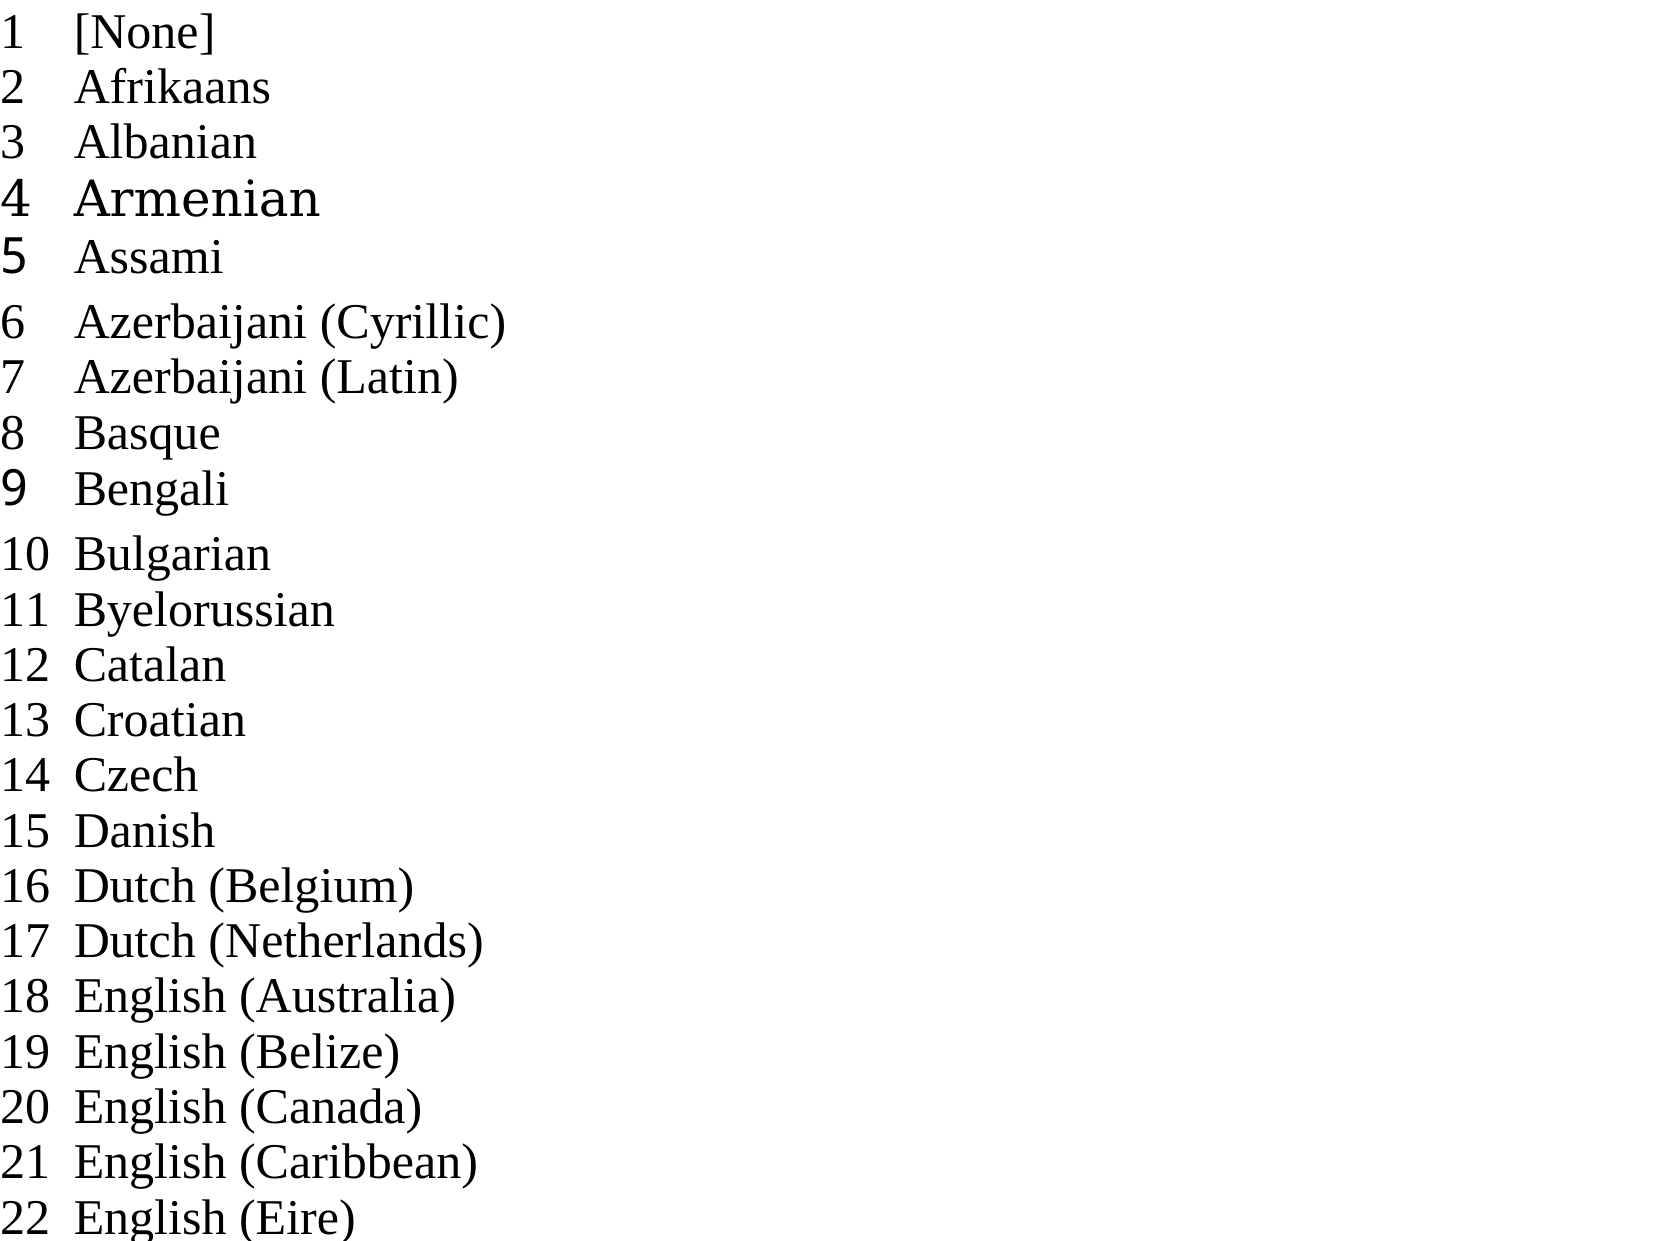

142 8 49
1	[None]
2	Afrikaans
3	Albanian
4	Armenian
5	Assami
6	Azerbaijani (Cyrillic)
7	Azerbaijani (Latin)
8	Basque
9	Bengali
10	Bulgarian
11	Byelorussian
12	Catalan
13	Croatian
14	Czech
15	Danish
16	Dutch (Belgium)
17	Dutch (Netherlands)
18	English (Australia)
19	English (Belize)
20	English (Canada)
21	English (Caribbean)
22	English (Eire)
23	English (Jamaica)
24	English (New Zealand)
25	English (Philippines)
26	English (South Africa)
27	English (Trinidad)
28	English (UK)
29	English (USA)
30	English (Zimbabwe)
31	Esperanto
32	Estonian
33	Faroese
34	Farsi
35	Finnish
36	French (Belgium)
37	French (Canada)
38	French (France)
39	French (Luxembourg)
40	French (Monaco)
41	French (Switzerland)
42	German (Austria)
43	German (Germany)
44	German (Lichtenstein)
45	German (Luxembourg)
46	German (Switzerland)
47	Greek
48	Hungarian
49	Icelandic
50	Indonesian
51	Italian (Italy)
52	Italian (Switzerland)
53	Kashmiri (India)
54	Kashmiri (Kashmir)
55	Kazak
56	Kinyarwanda (Rwanda)
57	Konkani
58	Latin
59	Latvian
60	Lithuanian (classical)
61	Lithuanian (Lithuania)
62	Macedonian
63	Malay (Brunei Darusalam)
64	Malay (Malaysia)
65	Malayalam
66	Manipuri
67	Maori (New Zealand)
68	Nepali (India)
69	Nepali (Nepal)
70	Norwegian (Bokmål)
71	Norwegian (Nynorsk)
72	Oriya
73	Polish
74	Portuguese (Brazil)
75	Portuguese (Portugal)
76	Rhaeto-Romance
77	Romanian
78	Russian
79	Sanskrit
80	Serbian (Cyrillic)
81	Serbian (Latin)
82	Sindhi
83	Slovakian
84	Slovenian
85	Spanish (Argentina)
86	Spanish (Bolivia)
87	Spanish (Chile)
88	Spanish (Colombia)
89	Spanish (Costa Rica)
90	Spanish (Dom. Rep.)
91	Spanish (El Salvador)
92	Spanish (Equador)
93	Spanish (Guatemala)
94	Spanish (Honduras)
95	Spanish (Mexico)
96	Spanish (Modern)
97	Spanish (Nicaragua)
98	Spanish (Panama)
99	Spanish (Paraguay)
100	Spanish (Peru)
101	Spanish (Puerto Rico)
102	Spanish (Spain)
103	Spanish (Uruguay)
104	Spanish (Venezuela)
105	Swahili
106	Swedish (Finland)
107	Swedish (Sweden)
108	Tatar
109	Turkish
110	Ukrainian
111	Uzbek (Cyrillic)
112	Uzbek (Latin)
113	Welsh
1	[None]
2	Chinese
3	Chinese (Hong Kong)
4	Chinese (Macau)
5	Chinese (simplified)
6	Chinese (Singapore)
7	Chinese (traditional)
8	Japanese
9	Korean
1	[None]
2	Arabic
3	Arabic (Algerian)
4	Arabic (Bahrain)
5	Arabic (Egypt)
6	Arabic (Iraq)
7	Arabic (Jordan)
8	Arabic (Kuwait)
9	Arabic (Lebanon)
10	Arabic (Libya)
11	Arabic (Morocco)
12	Arabic (Oman)
13	Arabic (Qatar)
14	Arabic (Saudi Arabia)
15	Arabic (Syria)
16	Arabic (Tunisia)
17	Arabic (UAE)
18	Arabic (Yemen)
19	Gujarati
20	Hebrew
21	Hindi
22	Kannada
23	Marathi
24	Punjabi
25	Tamil
26	Telugu
27	Thai
28	Urdu
29	Urdu (India)
30	Urdu (Pakistan)